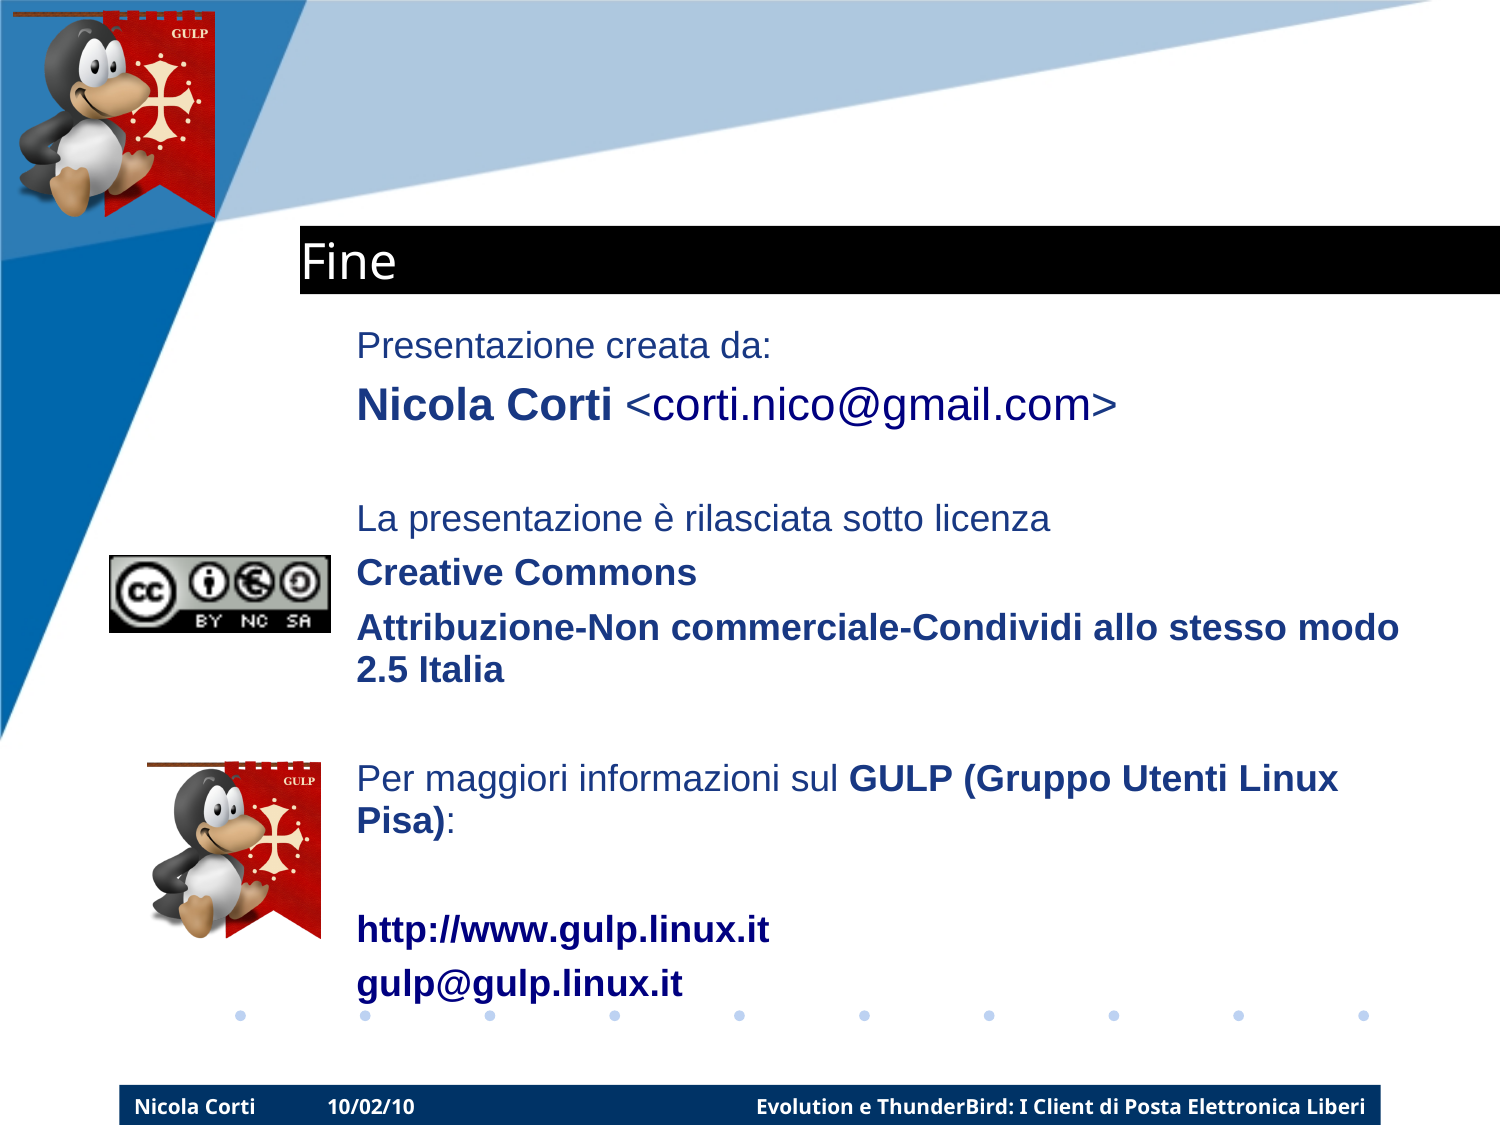

# Fine
Presentazione creata da:
Nicola Corti <corti.nico@gmail.com>
La presentazione è rilasciata sotto licenza
Creative Commons
Attribuzione-Non commerciale-Condividi allo stesso modo 2.5 Italia
Per maggiori informazioni sul GULP (Gruppo Utenti Linux Pisa):
http://www.gulp.linux.it
gulp@gulp.linux.it